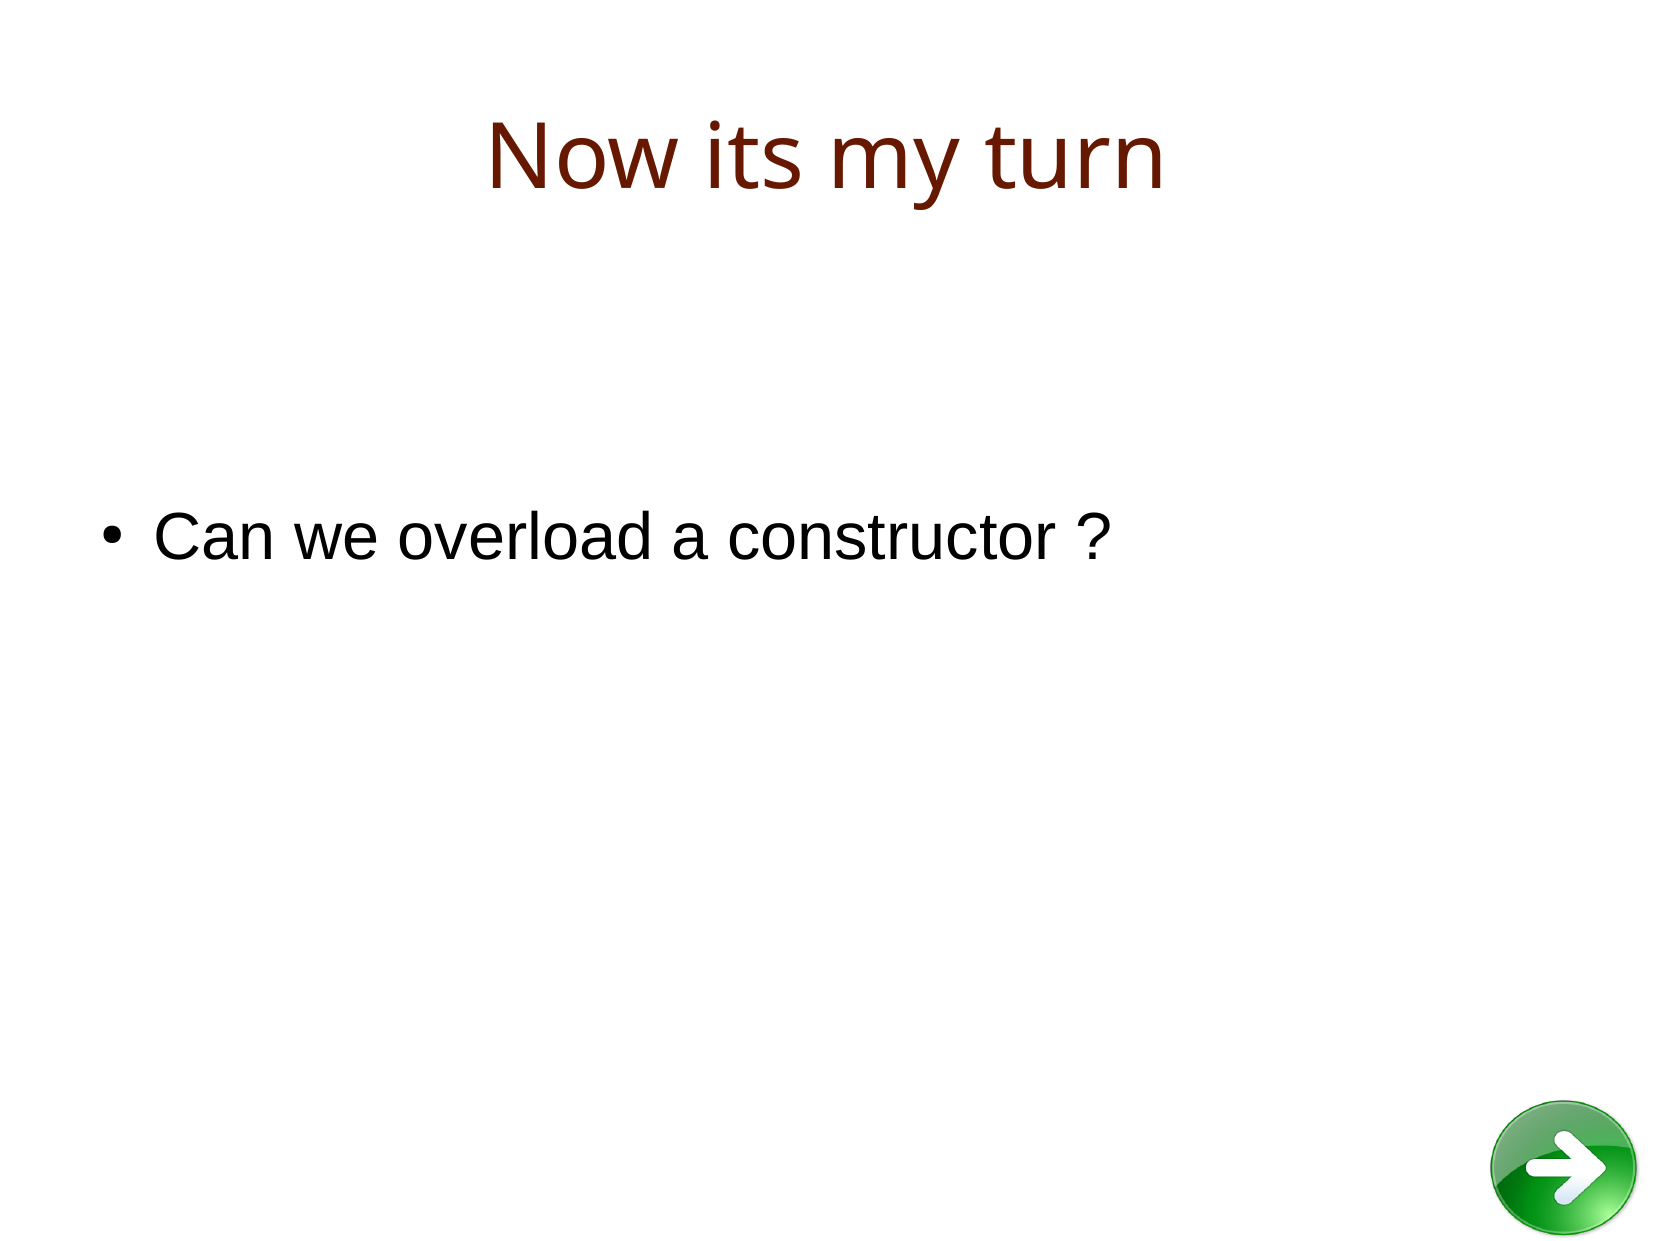

# Now its my turn
Can we overload a constructor ?